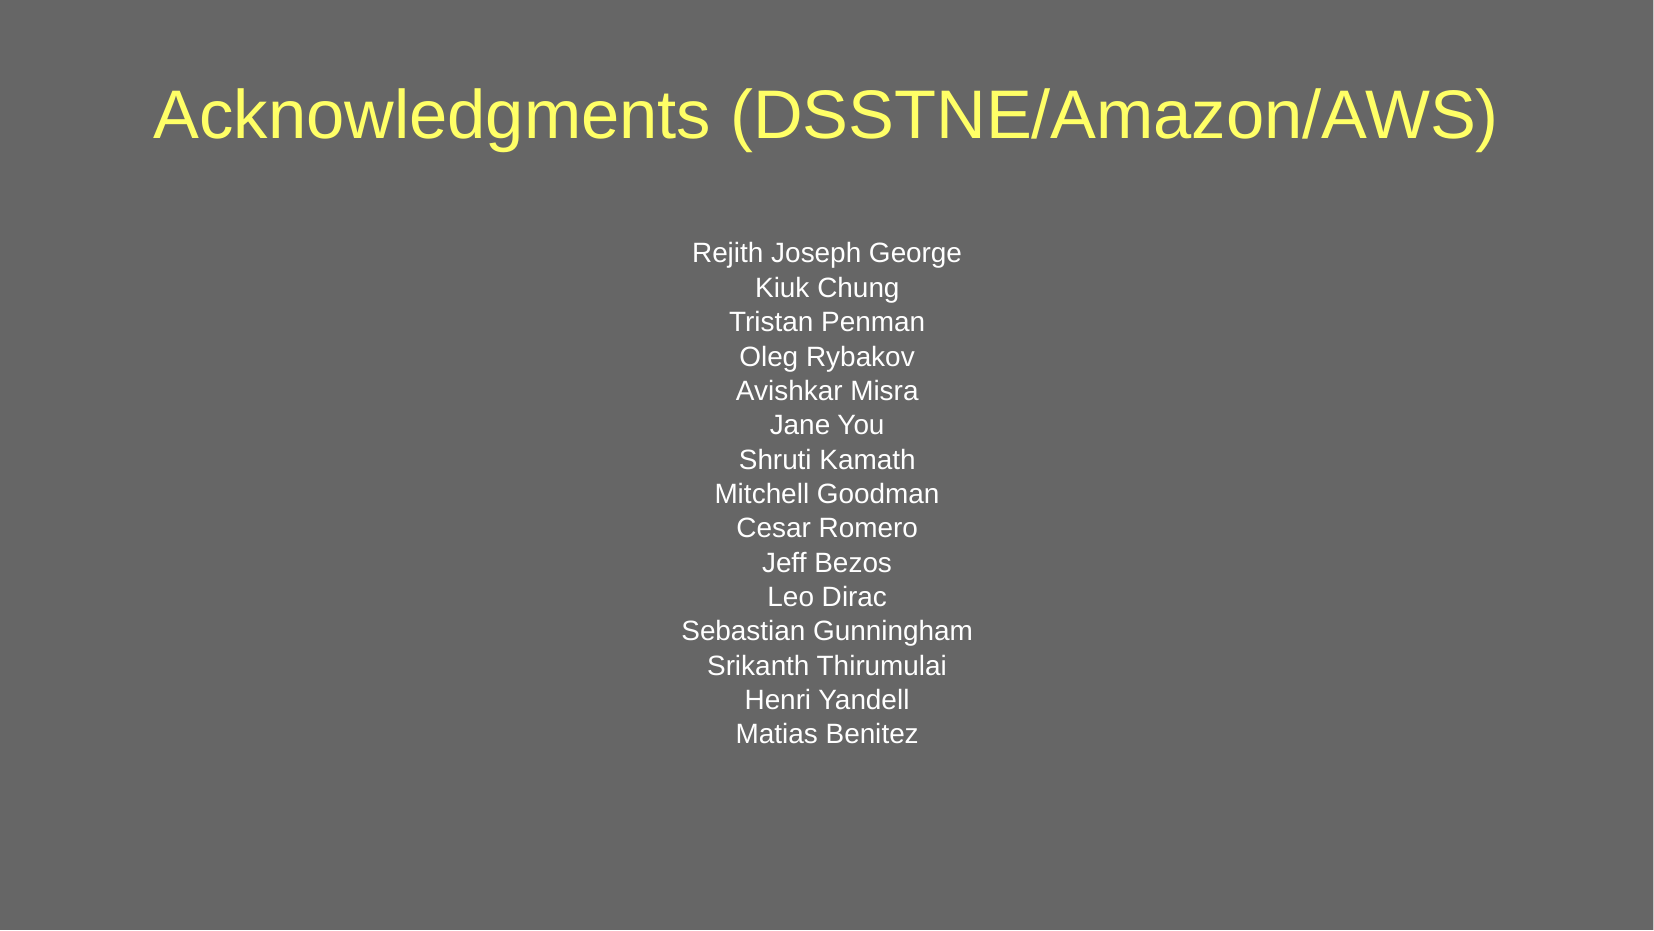

# Acknowledgments (DSSTNE/Amazon/AWS)
Rejith Joseph George
Kiuk Chung
Tristan Penman
Oleg Rybakov
Avishkar Misra
Jane You
Shruti Kamath
Mitchell Goodman
Cesar Romero
Jeff Bezos
Leo Dirac
Sebastian Gunningham
Srikanth Thirumulai
Henri Yandell
Matias Benitez